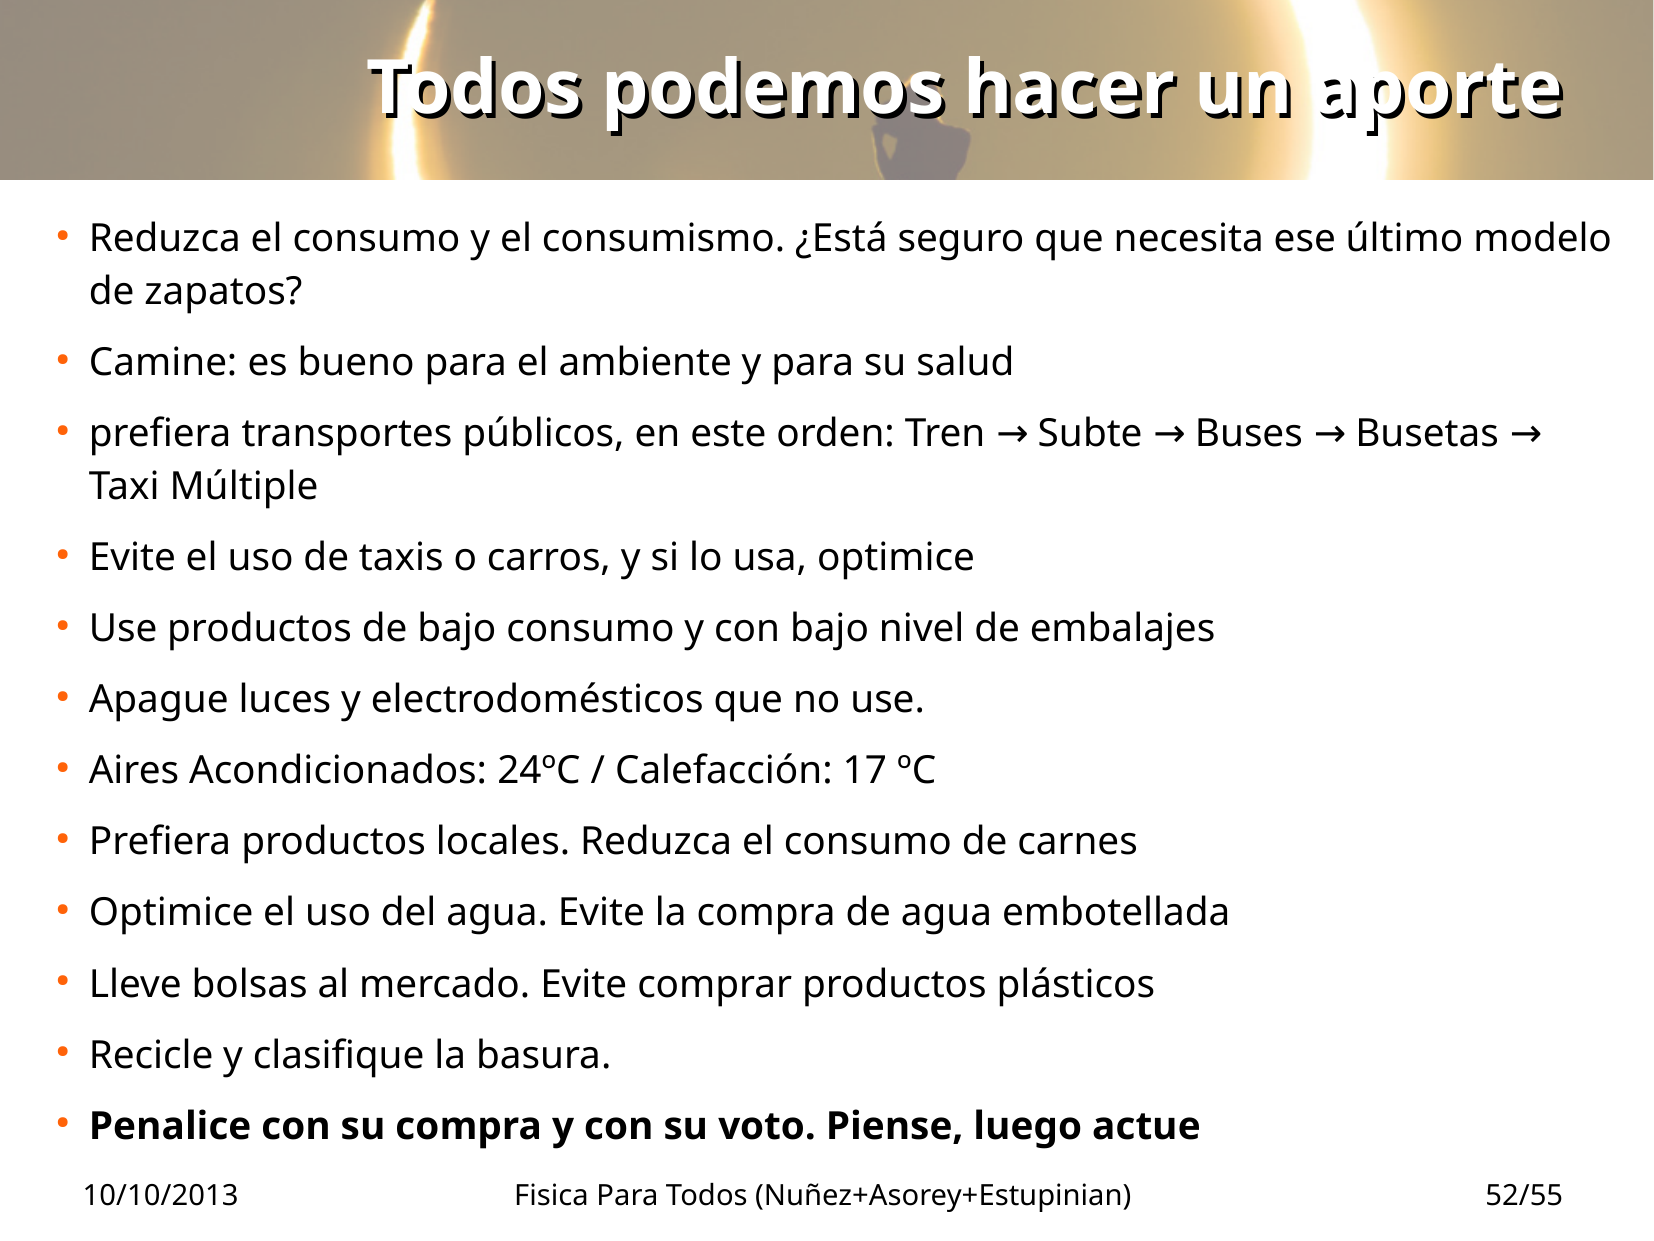

# Todos podemos hacer un aporte
Reduzca el consumo y el consumismo. ¿Está seguro que necesita ese último modelo de zapatos?
Camine: es bueno para el ambiente y para su salud
prefiera transportes públicos, en este orden: Tren → Subte → Buses → Busetas → Taxi Múltiple
Evite el uso de taxis o carros, y si lo usa, optimice
Use productos de bajo consumo y con bajo nivel de embalajes
Apague luces y electrodomésticos que no use.
Aires Acondicionados: 24ºC / Calefacción: 17 ºC
Prefiera productos locales. Reduzca el consumo de carnes
Optimice el uso del agua. Evite la compra de agua embotellada
Lleve bolsas al mercado. Evite comprar productos plásticos
Recicle y clasifique la basura.
Penalice con su compra y con su voto. Piense, luego actue
10/10/2013
Fisica Para Todos (Nuñez+Asorey+Estupinian)
52